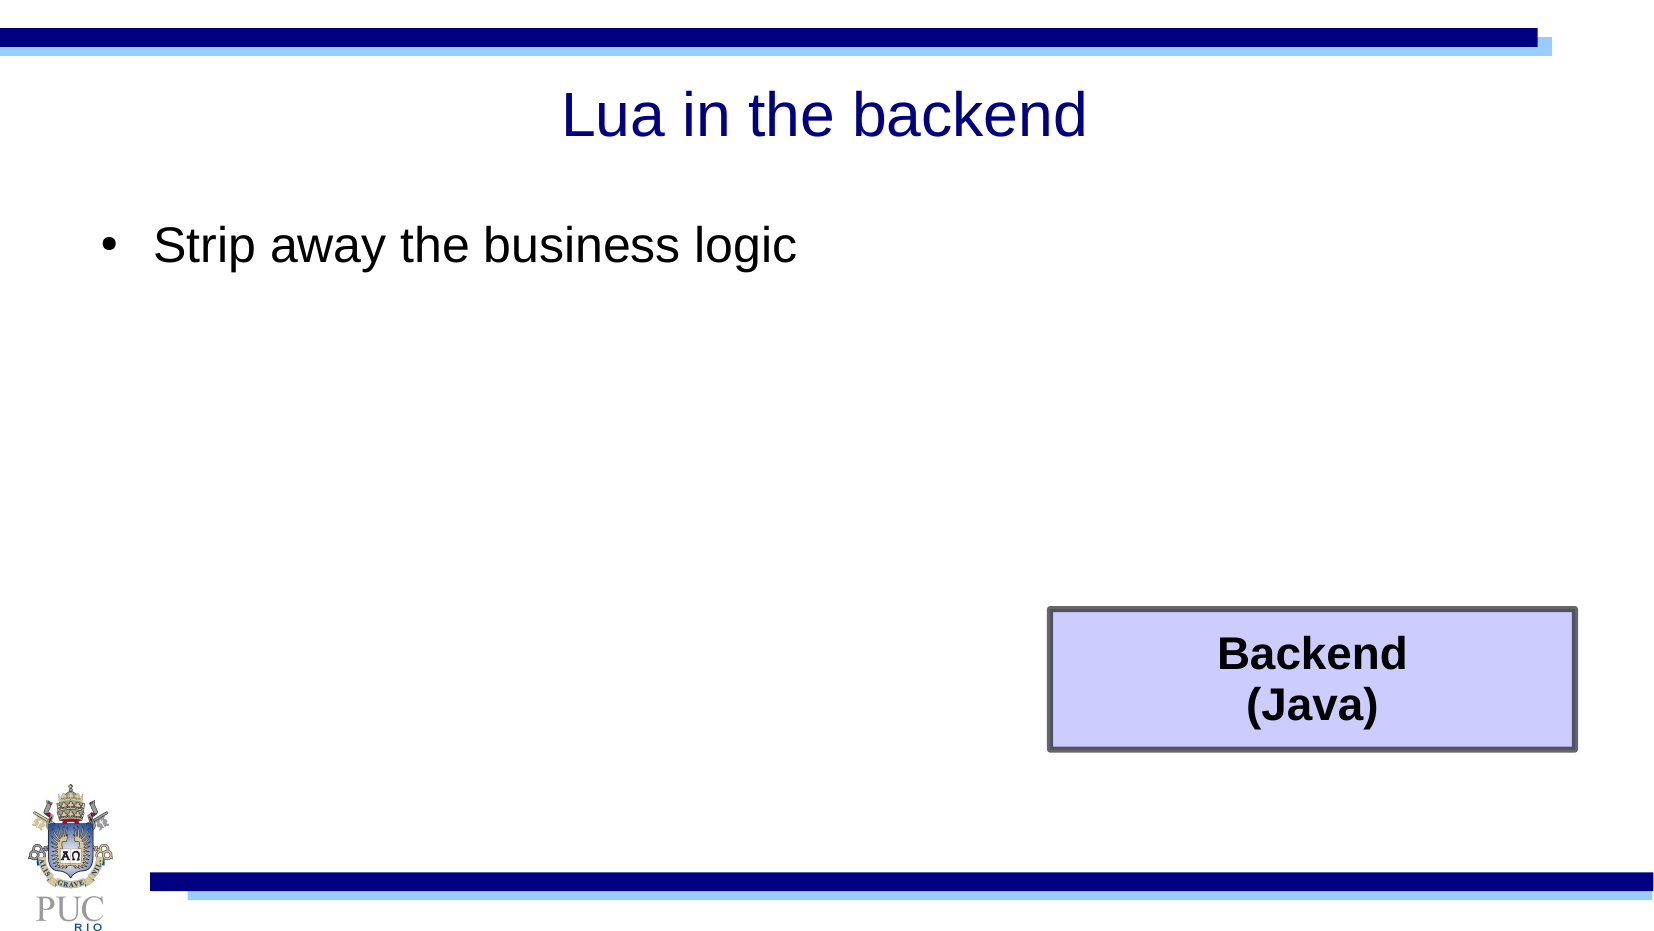

# Lua in the backend
Strip away the business logic
Backend
(Java)